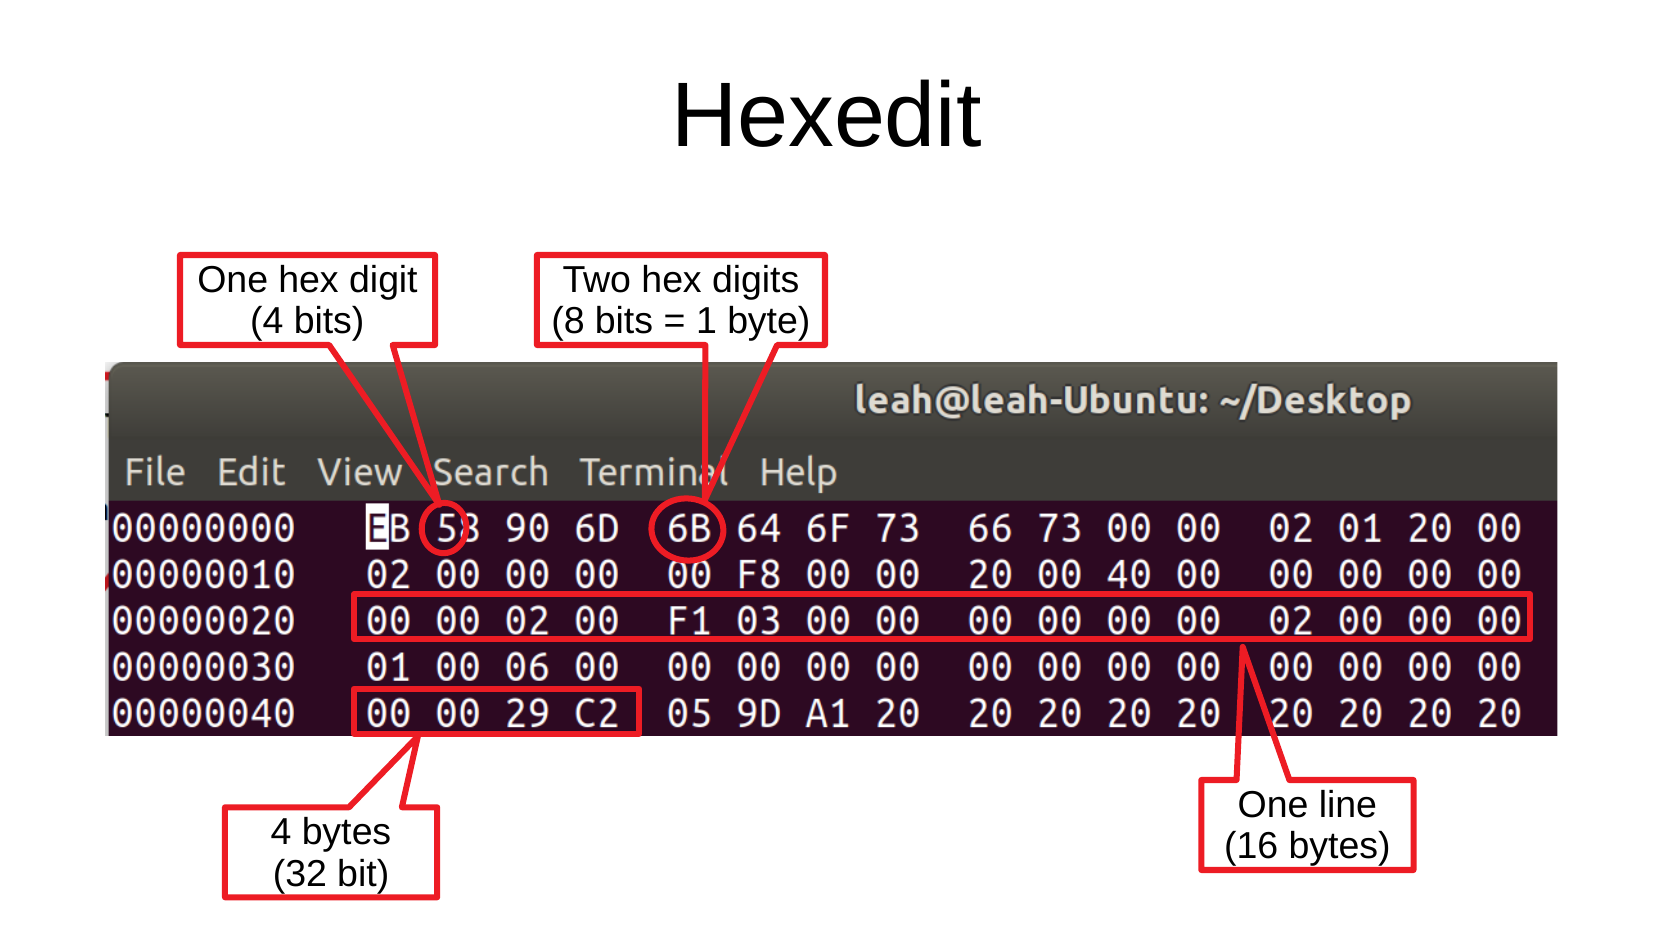

# Hexedit
One hex digit
(4 bits)
Two hex digits
(8 bits = 1 byte)
One line
(16 bytes)
4 bytes
(32 bit)